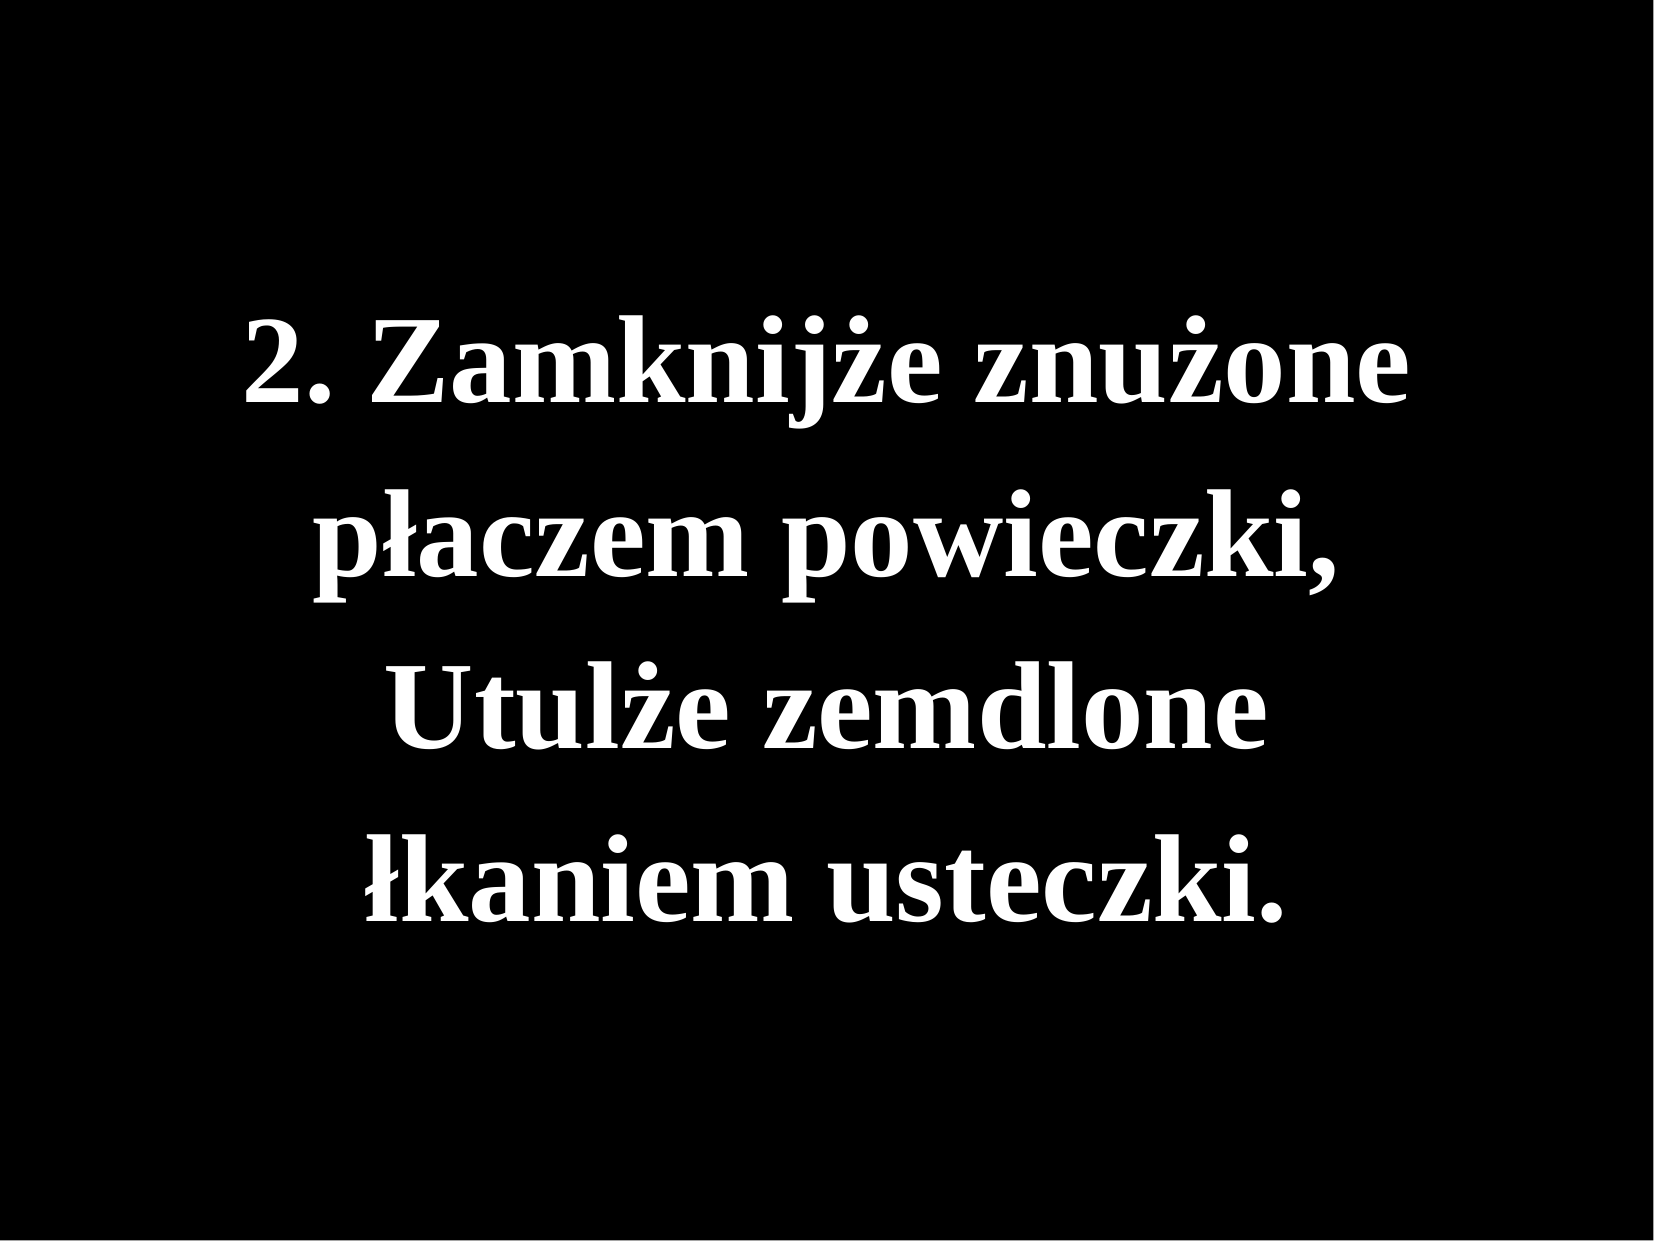

# 2. Zamknijże znużone ppp płaczem powieczki, ppp Utulże zemdlone ppp łkaniem usteczki.